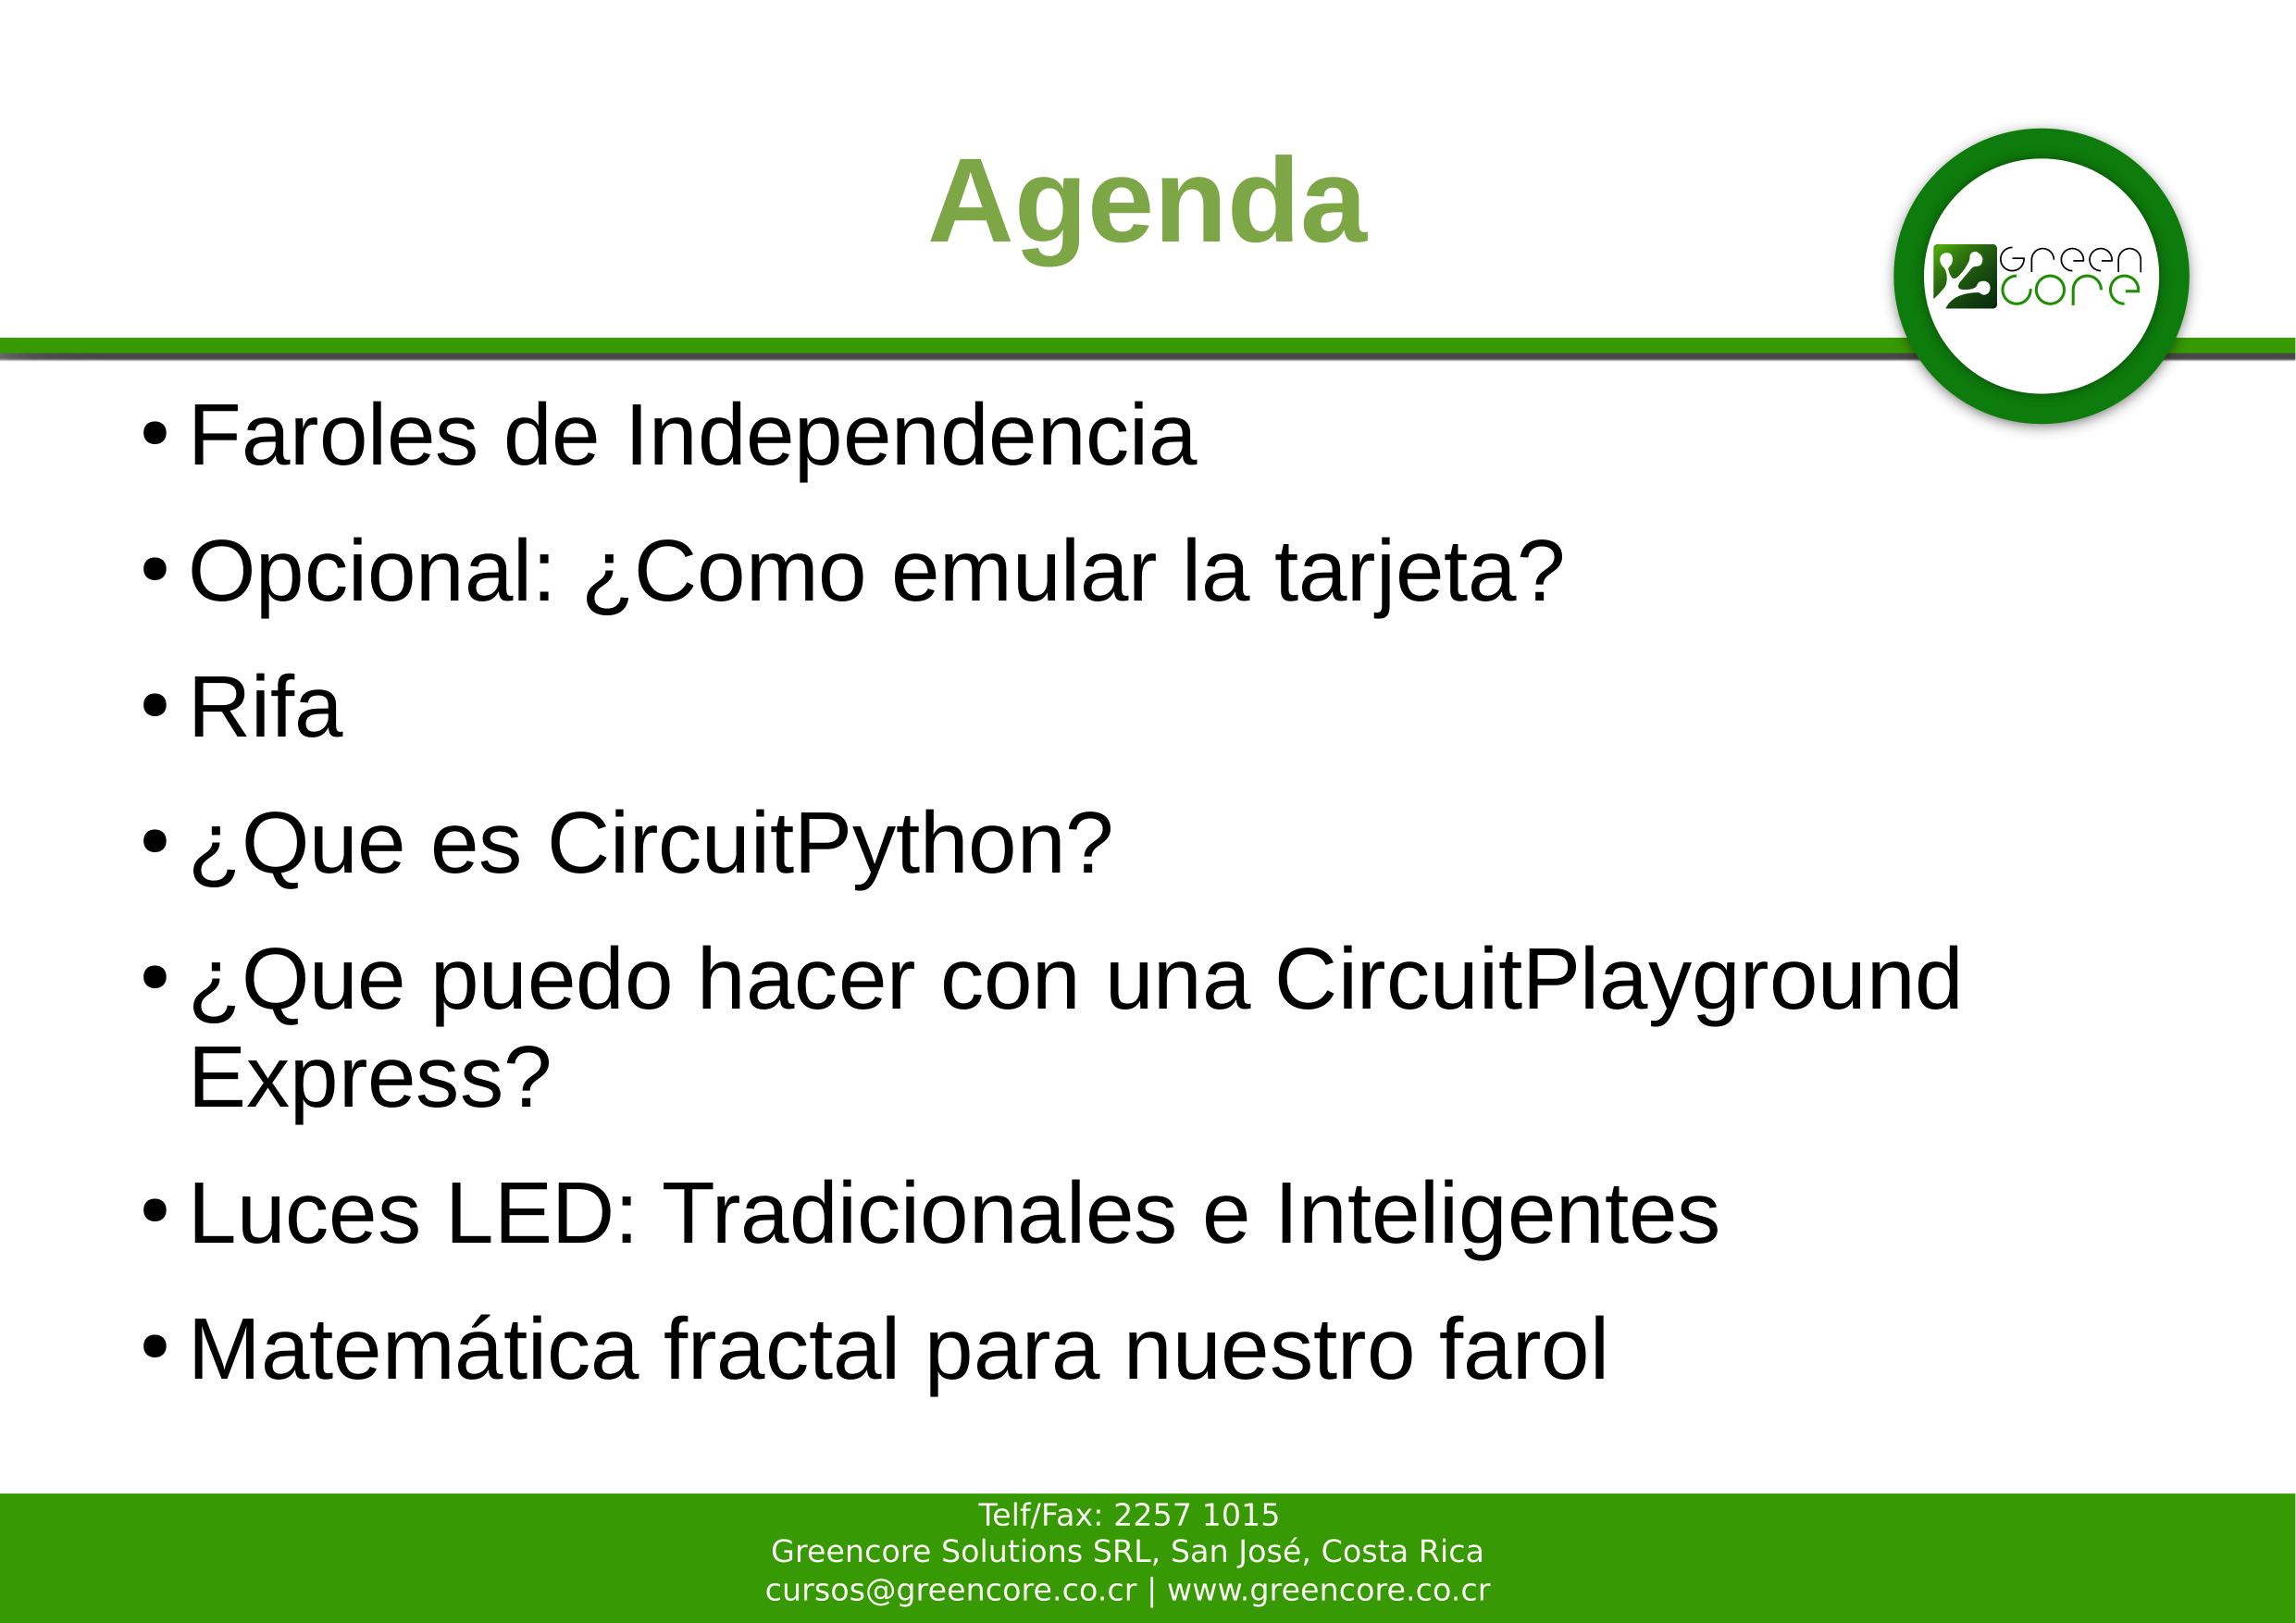

# Agenda
Faroles de Independencia
Opcional: ¿Como emular la tarjeta?
Rifa
¿Que es CircuitPython?
¿Que puedo hacer con una CircuitPlayground Express?
Luces LED: Tradicionales e Inteligentes
Matemática fractal para nuestro farol